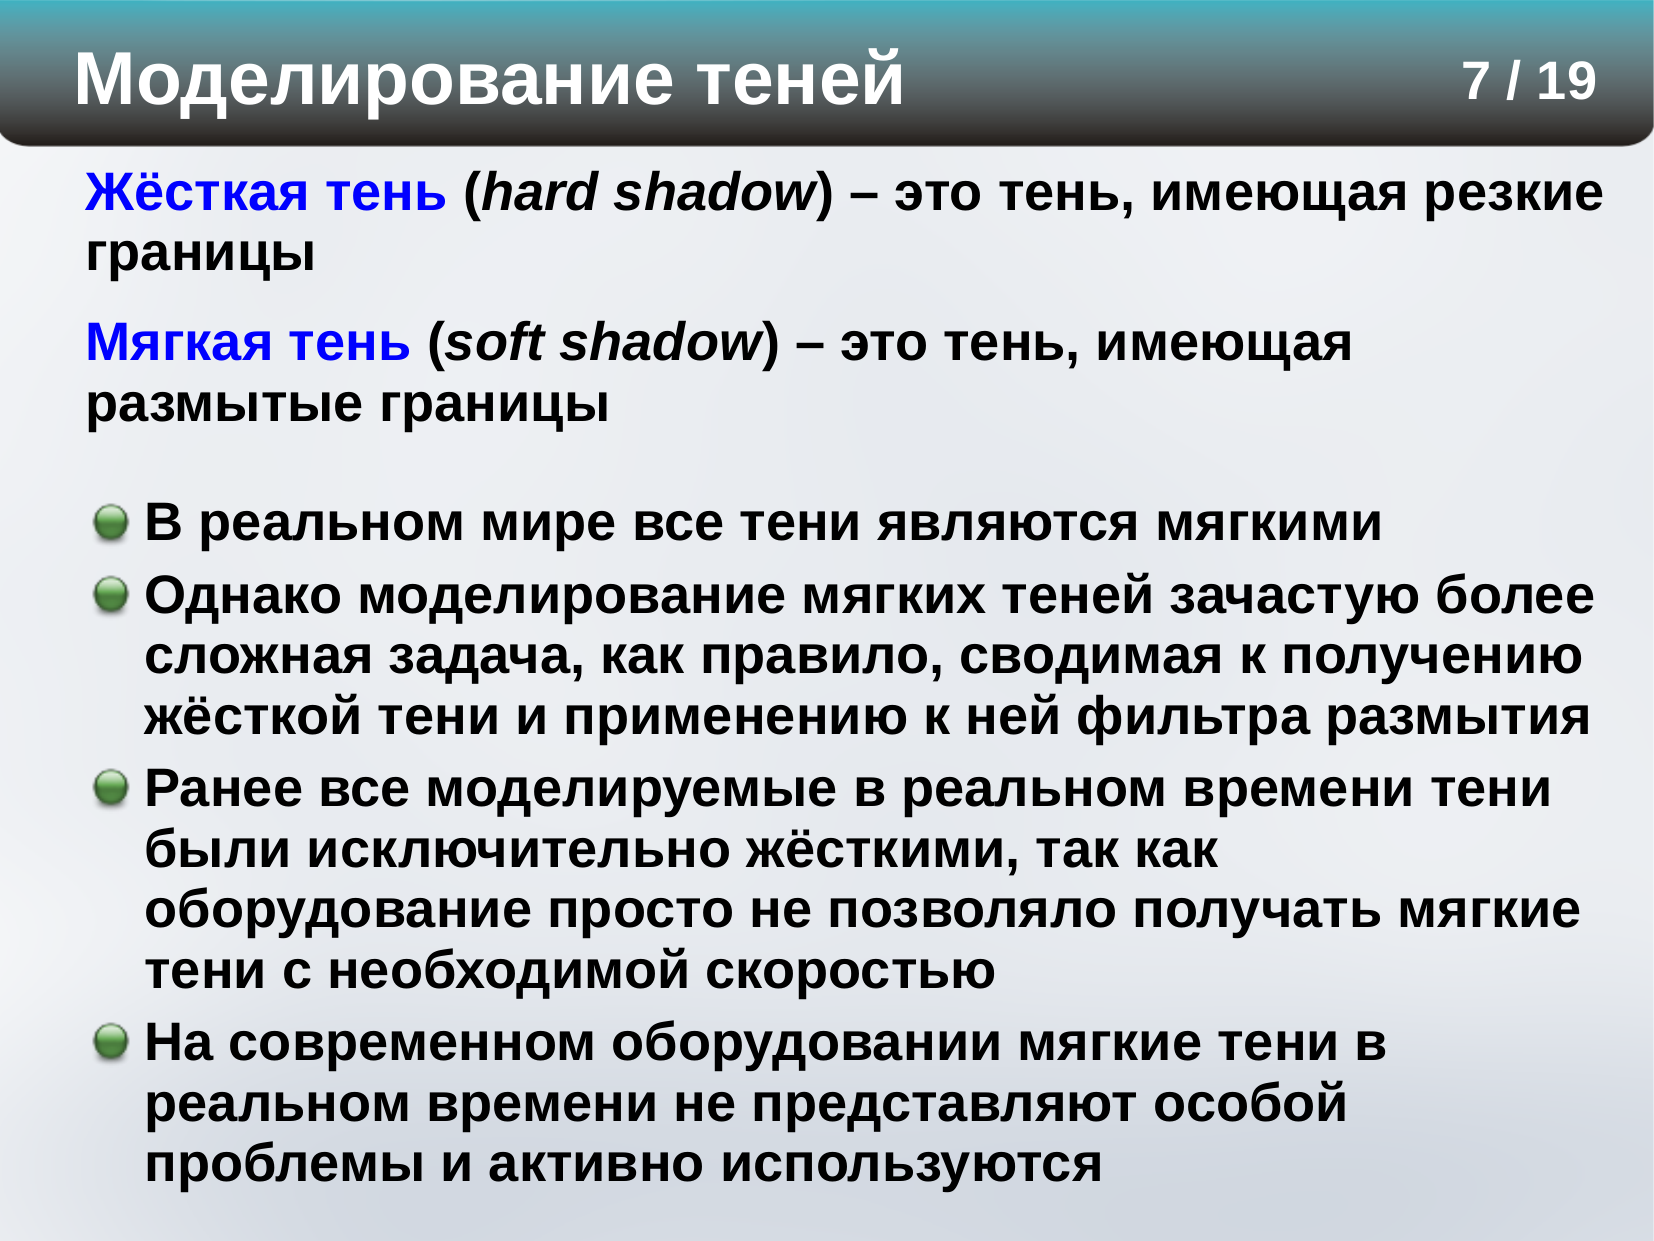

Моделирование теней
Жёсткая тень (hard shadow) – это тень, имеющая резкие границы
Мягкая тень (soft shadow) – это тень, имеющая размытые границы
В реальном мире все тени являются мягкими
Однако моделирование мягких теней зачастую более сложная задача, как правило, сводимая к получению жёсткой тени и применению к ней фильтра размытия
Ранее все моделируемые в реальном времени тени были исключительно жёсткими, так как оборудование просто не позволяло получать мягкие тени с необходимой скоростью
На современном оборудовании мягкие тени в реальном времени не представляют особой проблемы и активно используются